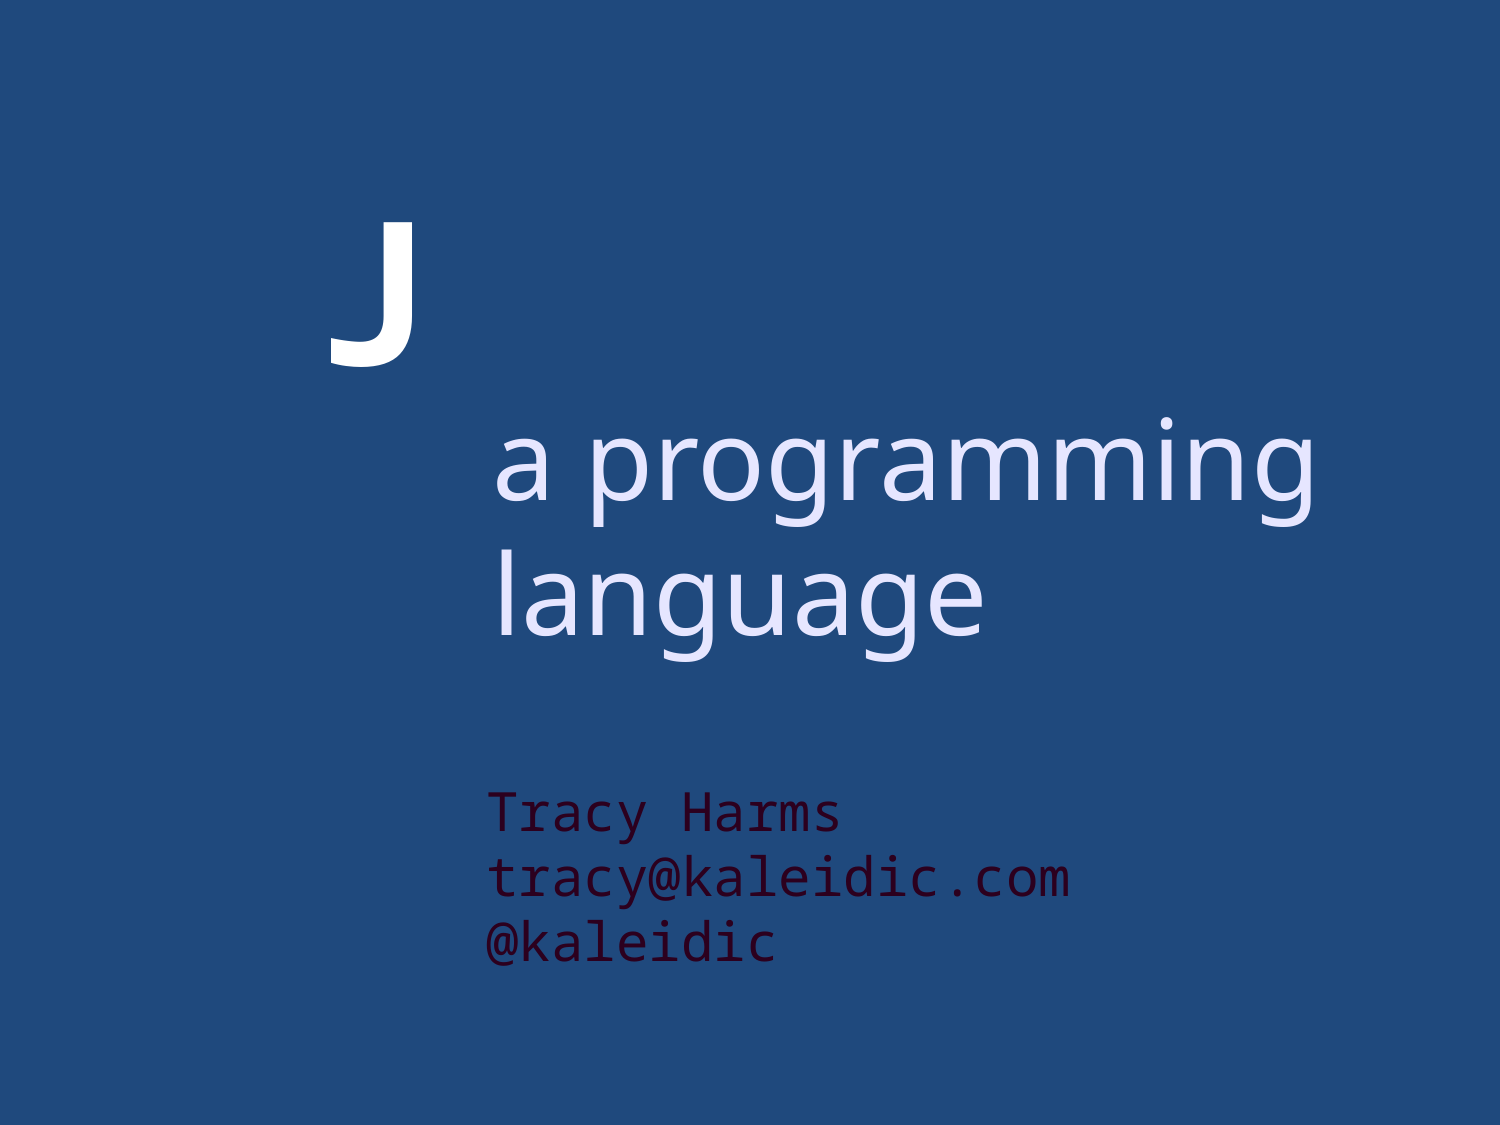

J
a programming language
Tracy Harms
tracy@kaleidic.com
@kaleidic